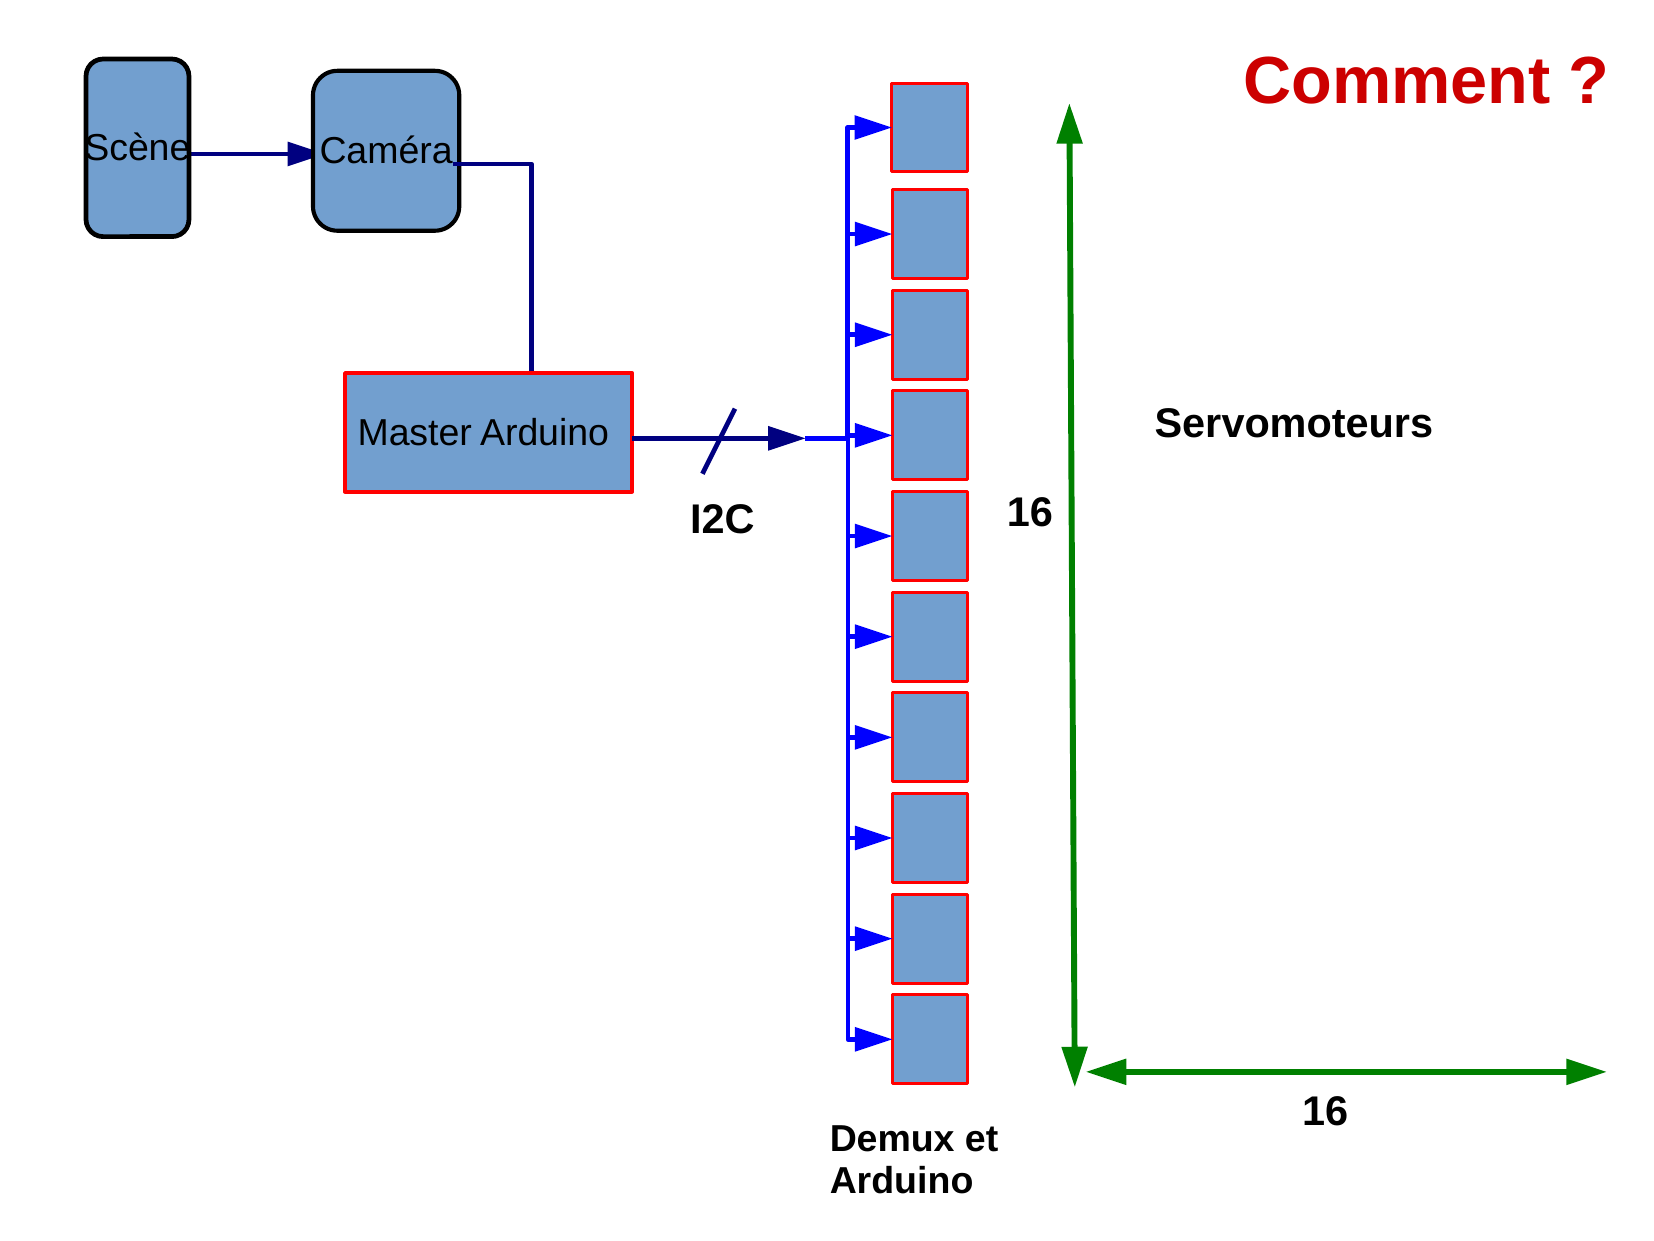

Comment ?
Scène
Caméra
Master Arduino
Servomoteurs
16
I2C
16
Demux et Arduino